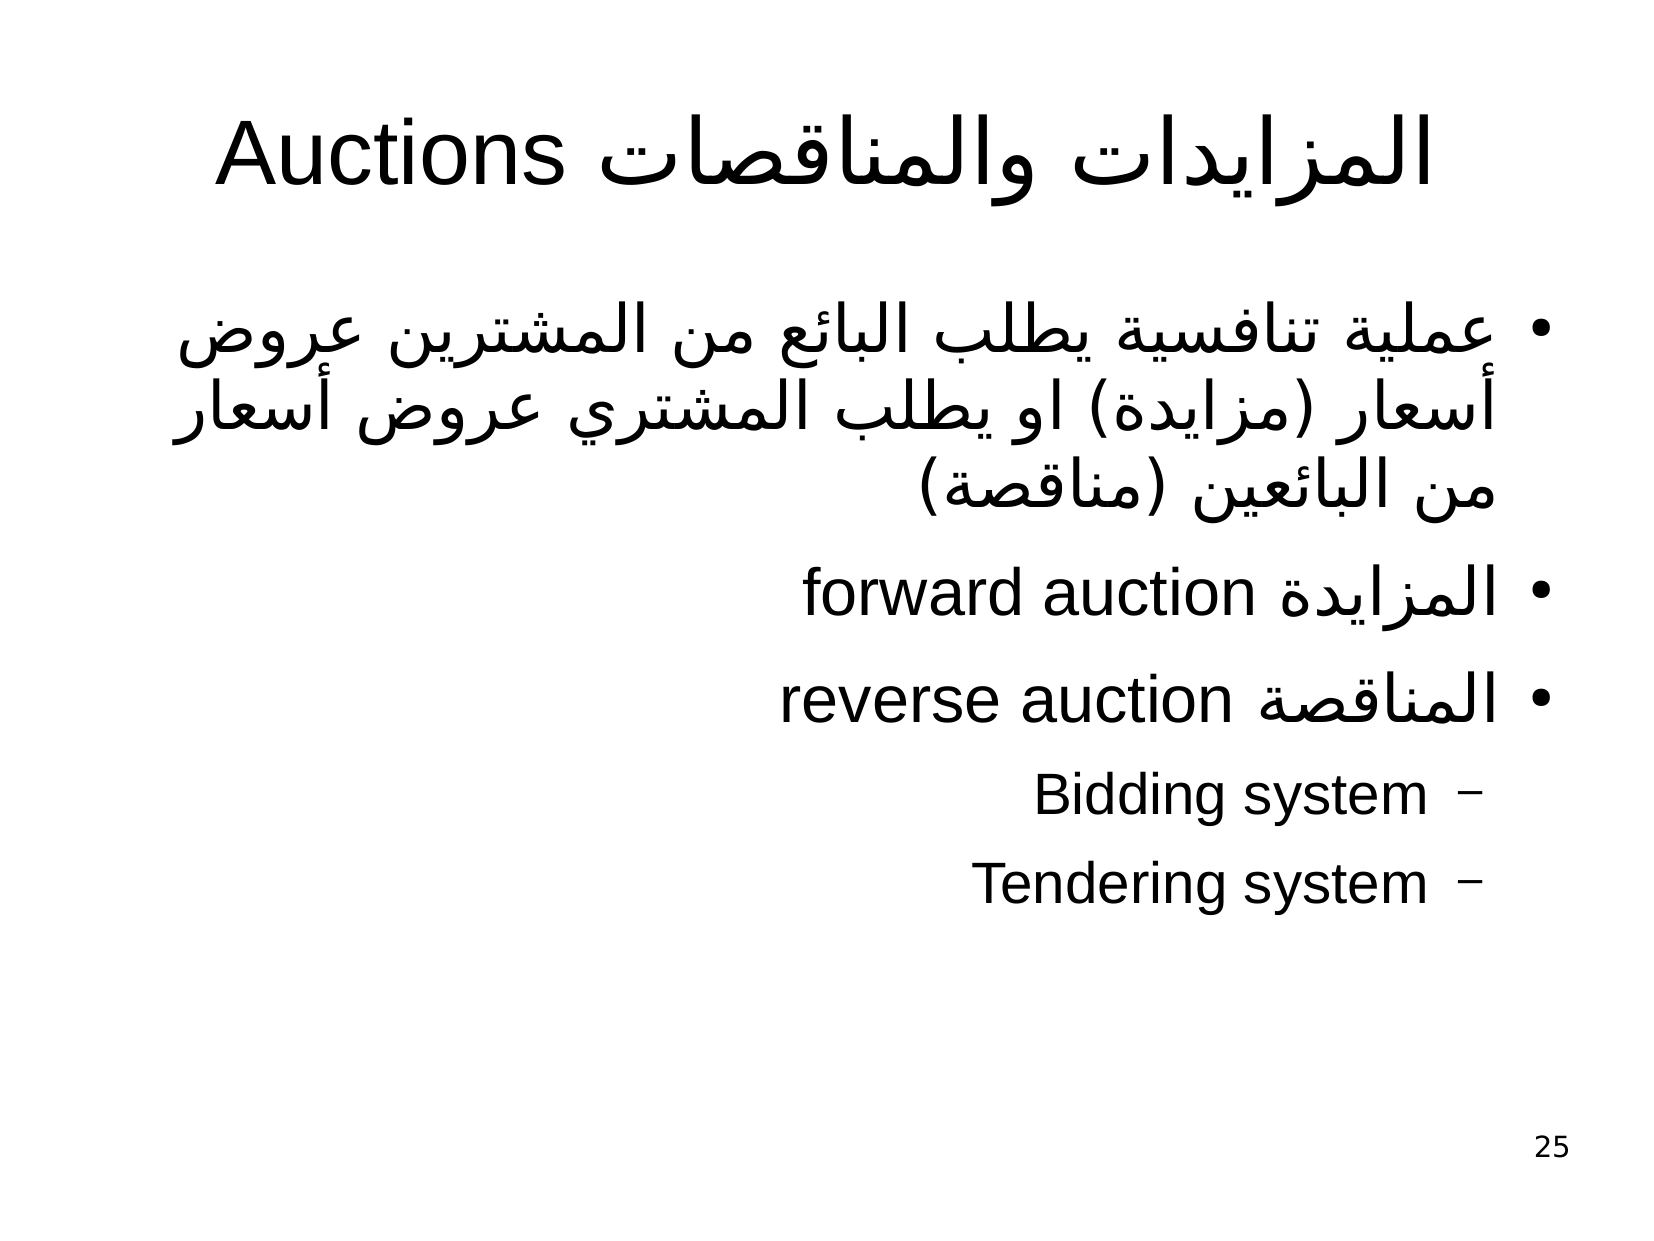

# المزايدات والمناقصات Auctions
عملية تنافسية يطلب البائع من المشترين عروض أسعار (مزايدة) او يطلب المشتري عروض أسعار من البائعين (مناقصة)
المزايدة forward auction
المناقصة reverse auction
Bidding system
Tendering system
25